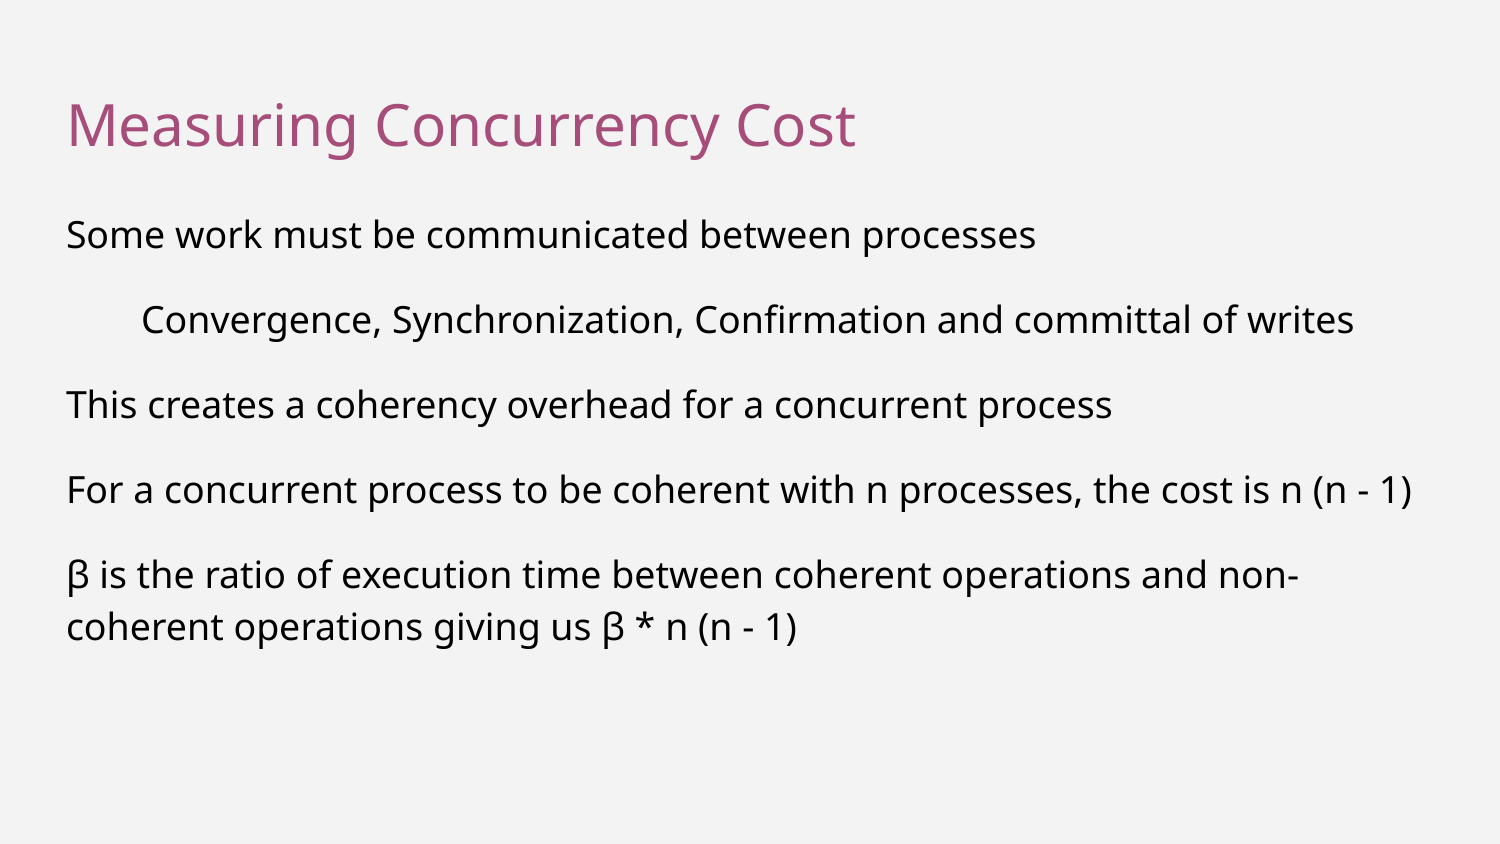

# Measuring Concurrency Cost
Some work must be communicated between processes
	Convergence, Synchronization, Confirmation and committal of writes
This creates a coherency overhead for a concurrent process
For a concurrent process to be coherent with n processes, the cost is n (n - 1)
β is the ratio of execution time between coherent operations and non-coherent operations giving us β * n (n - 1)